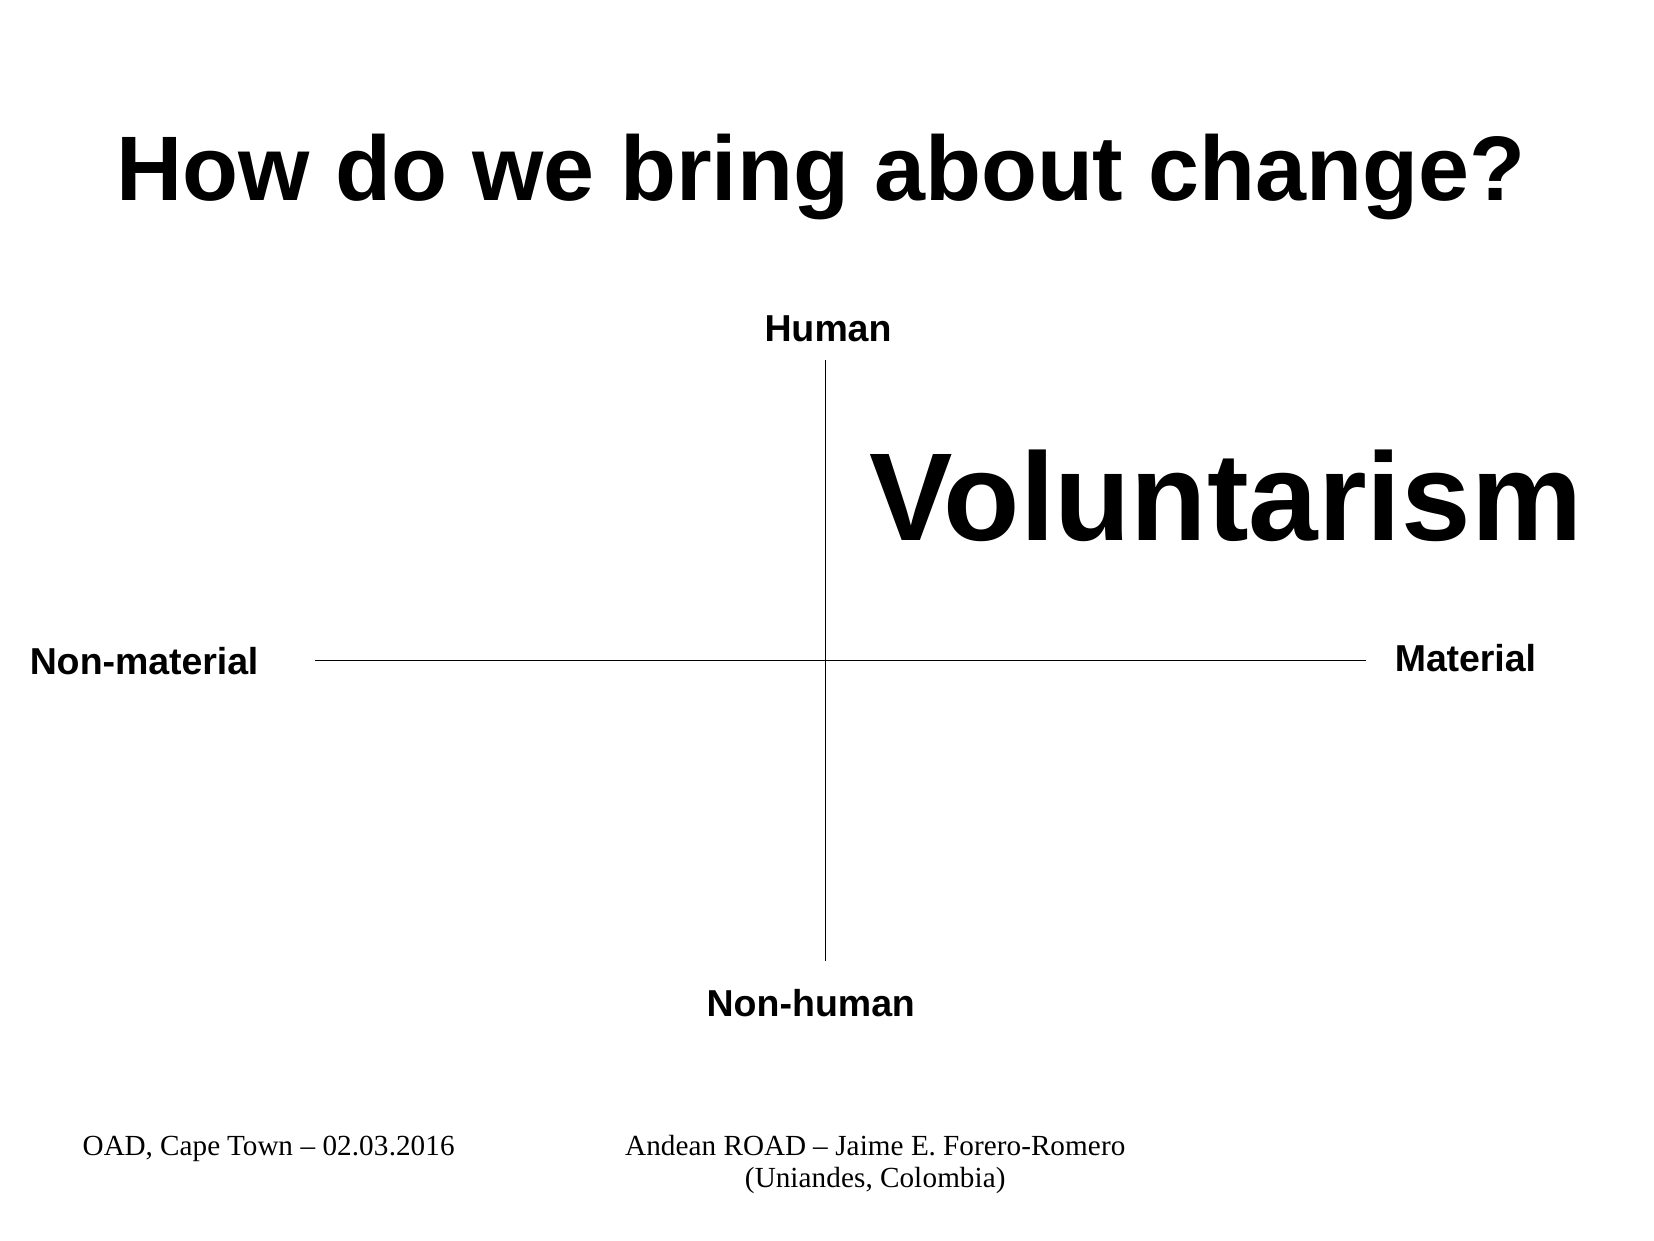

# How do we bring about change?
Human
Voluntarism
Material
Non-material
Non-human